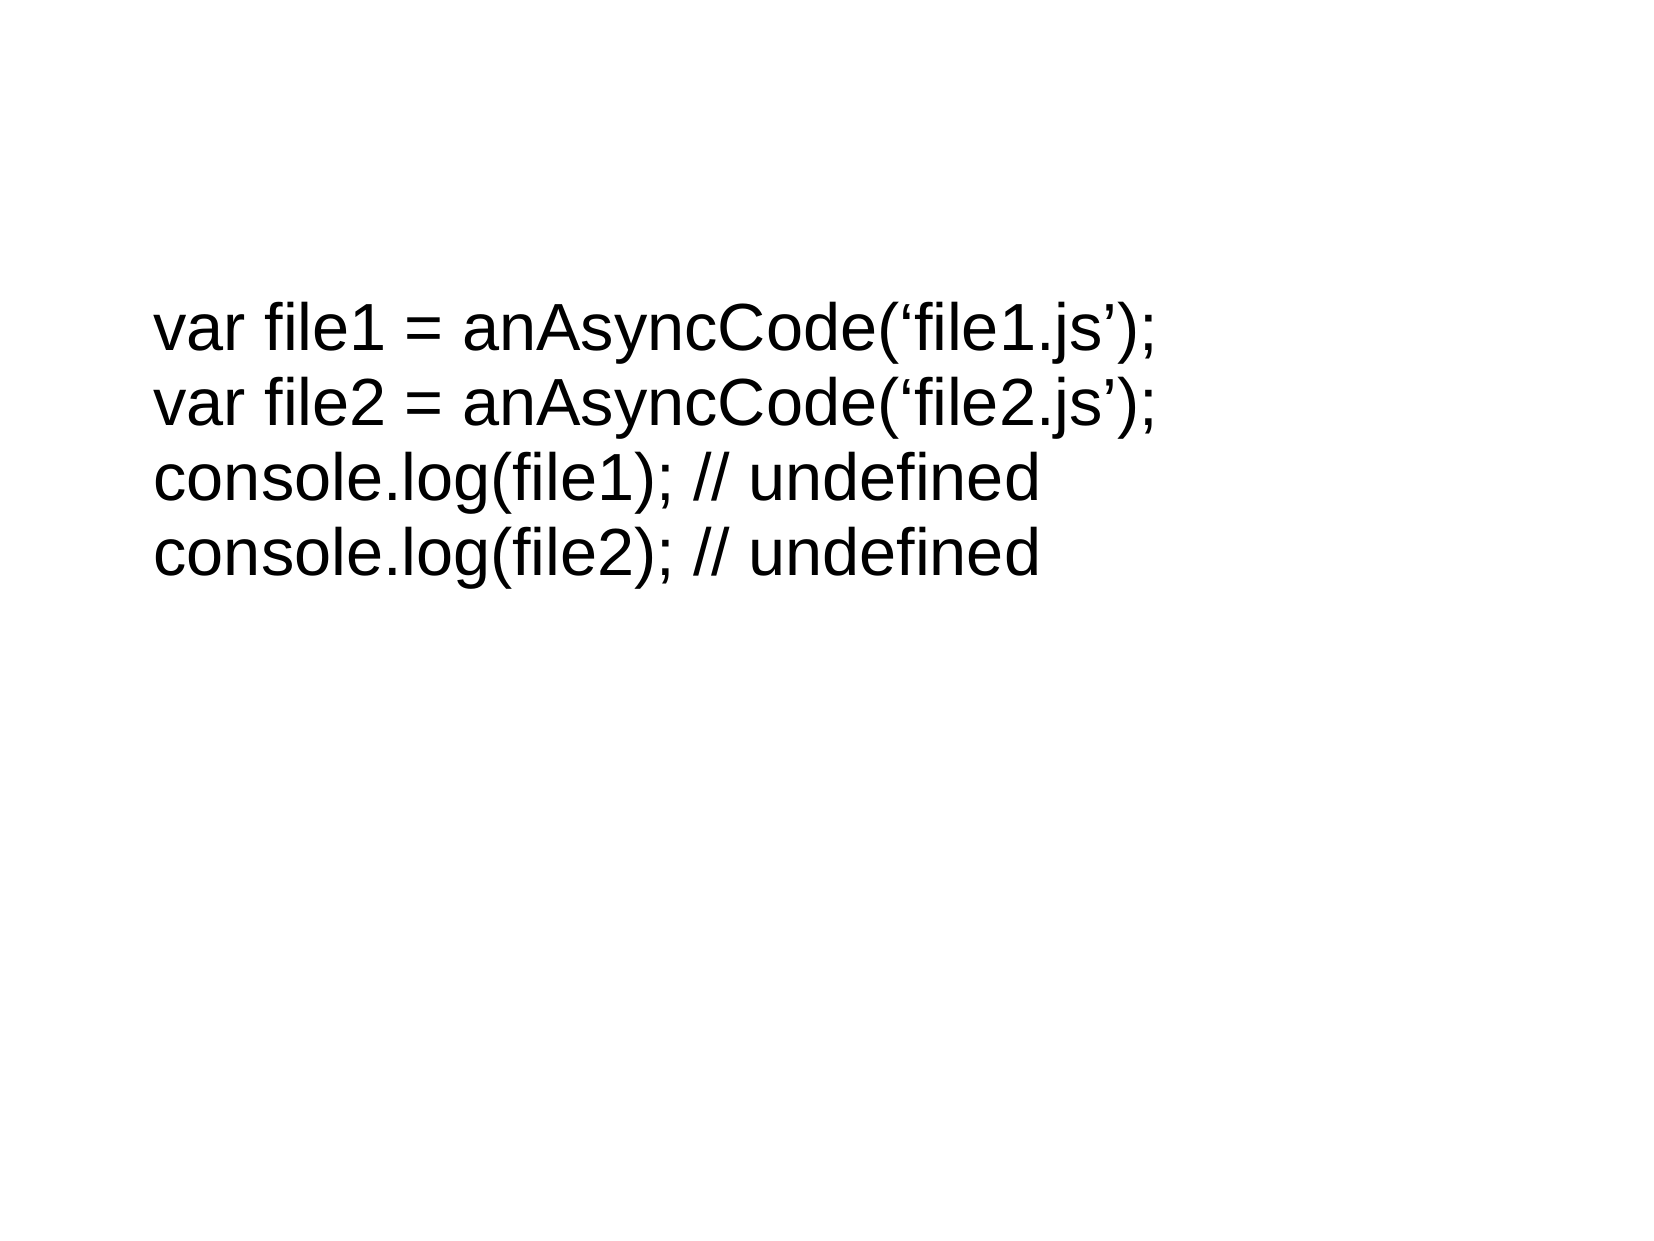

#
var file1 = anAsyncCode(‘file1.js’);
var file2 = anAsyncCode(‘file2.js’);
console.log(file1); // undefined
console.log(file2); // undefined